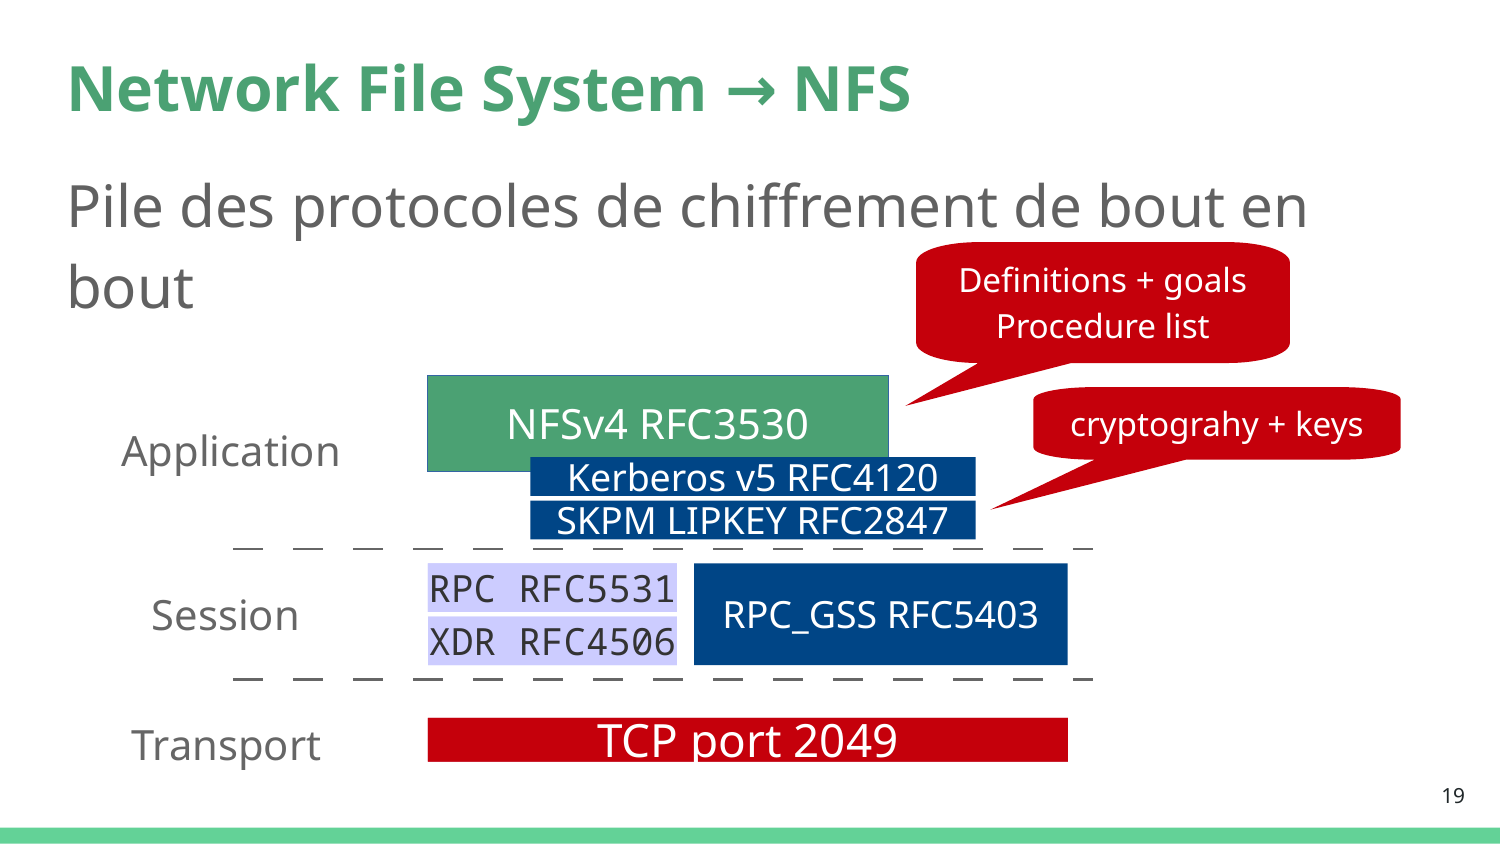

# Network File System → NFS
Pile des protocoles de chiffrement de bout en bout
Definitions + goals
Procedure list
NFSv4 RFC3530
cryptograhy + keys
Application
Kerberos v5 RFC4120
SKPM LIPKEY RFC2847
RPC RFC5531
RPC_GSS RFC5403
Session
XDR RFC4506
Transport
TCP port 2049